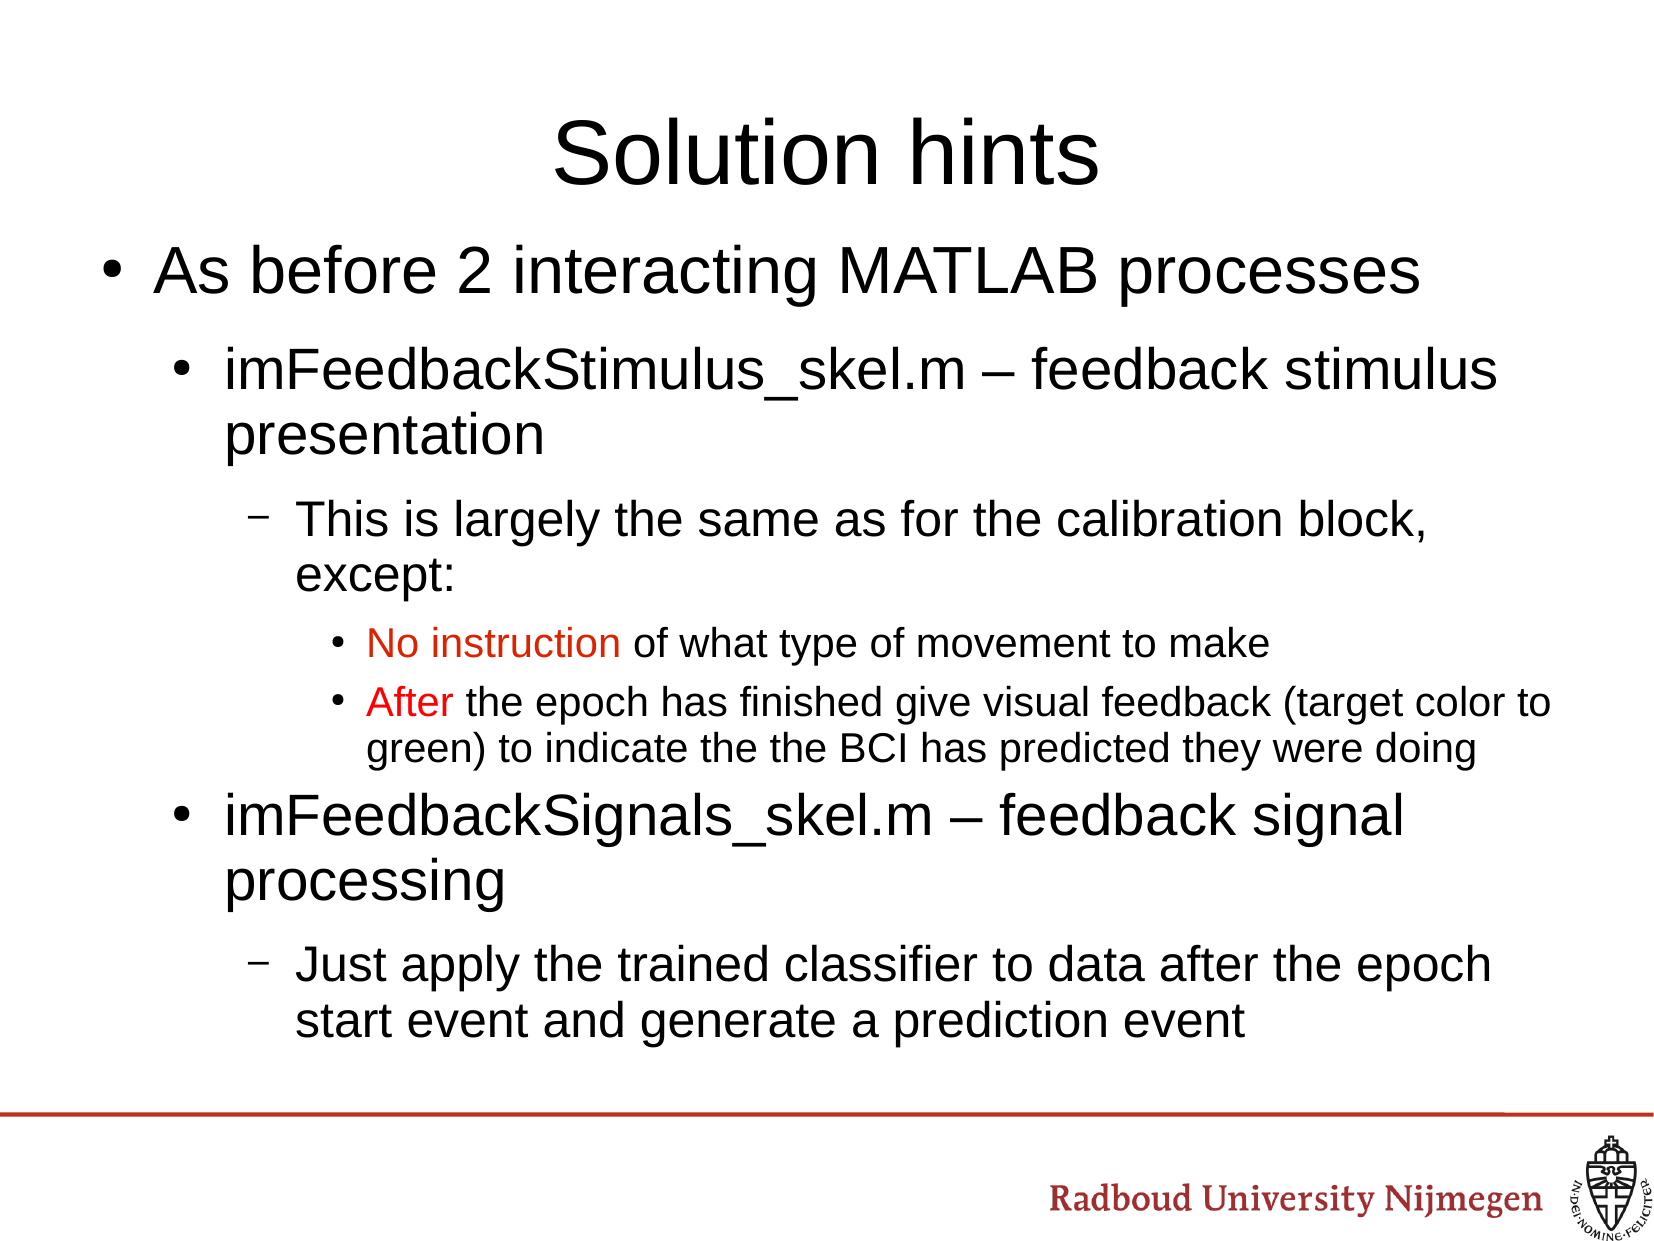

# Solution hints
As before 2 interacting MATLAB processes
imFeedbackStimulus_skel.m – feedback stimulus presentation
This is largely the same as for the calibration block, except:
No instruction of what type of movement to make
After the epoch has finished give visual feedback (target color to green) to indicate the the BCI has predicted they were doing
imFeedbackSignals_skel.m – feedback signal processing
Just apply the trained classifier to data after the epoch start event and generate a prediction event